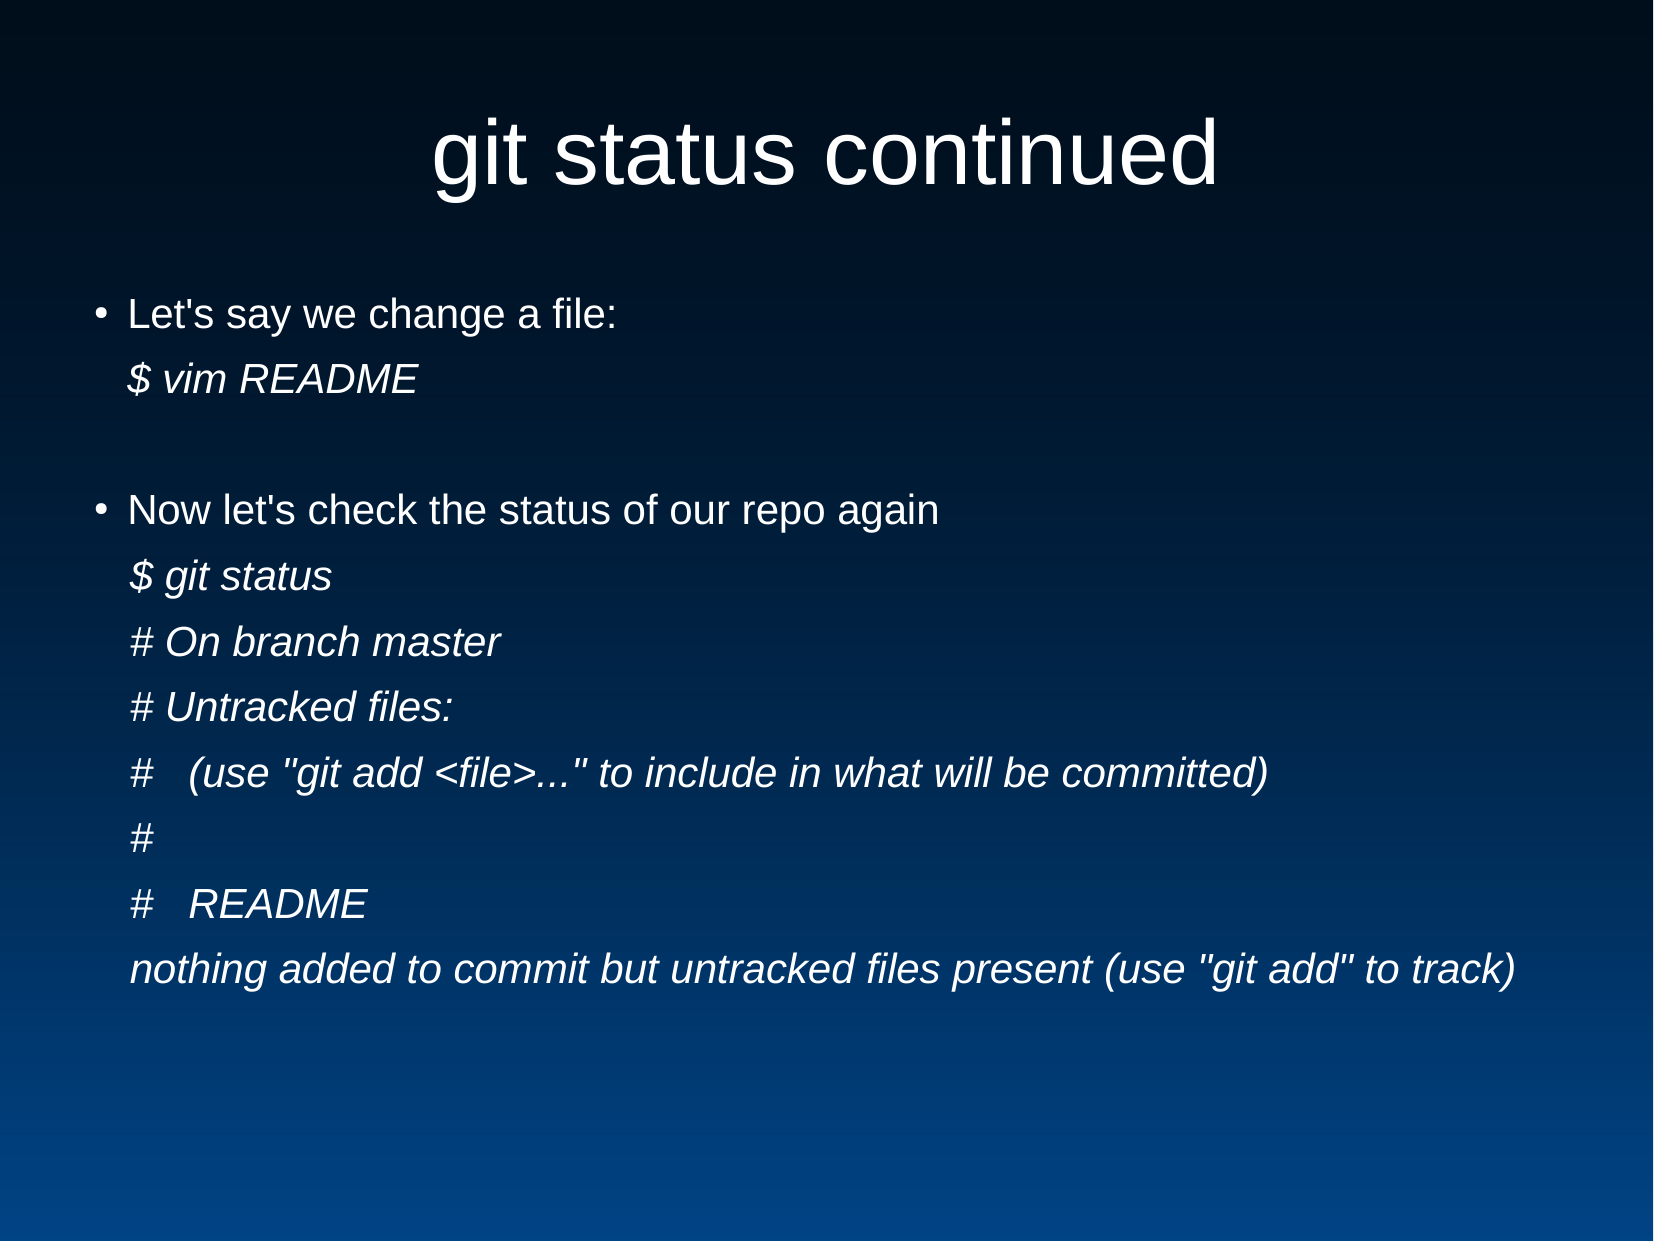

# git status continued
Let's say we change a file:
$ vim README
Now let's check the status of our repo again
 	$ git status
 	# On branch master
 	# Untracked files:
 	# (use "git add <file>..." to include in what will be committed)
 	#
 	# README
 	nothing added to commit but untracked files present (use "git add" to track)